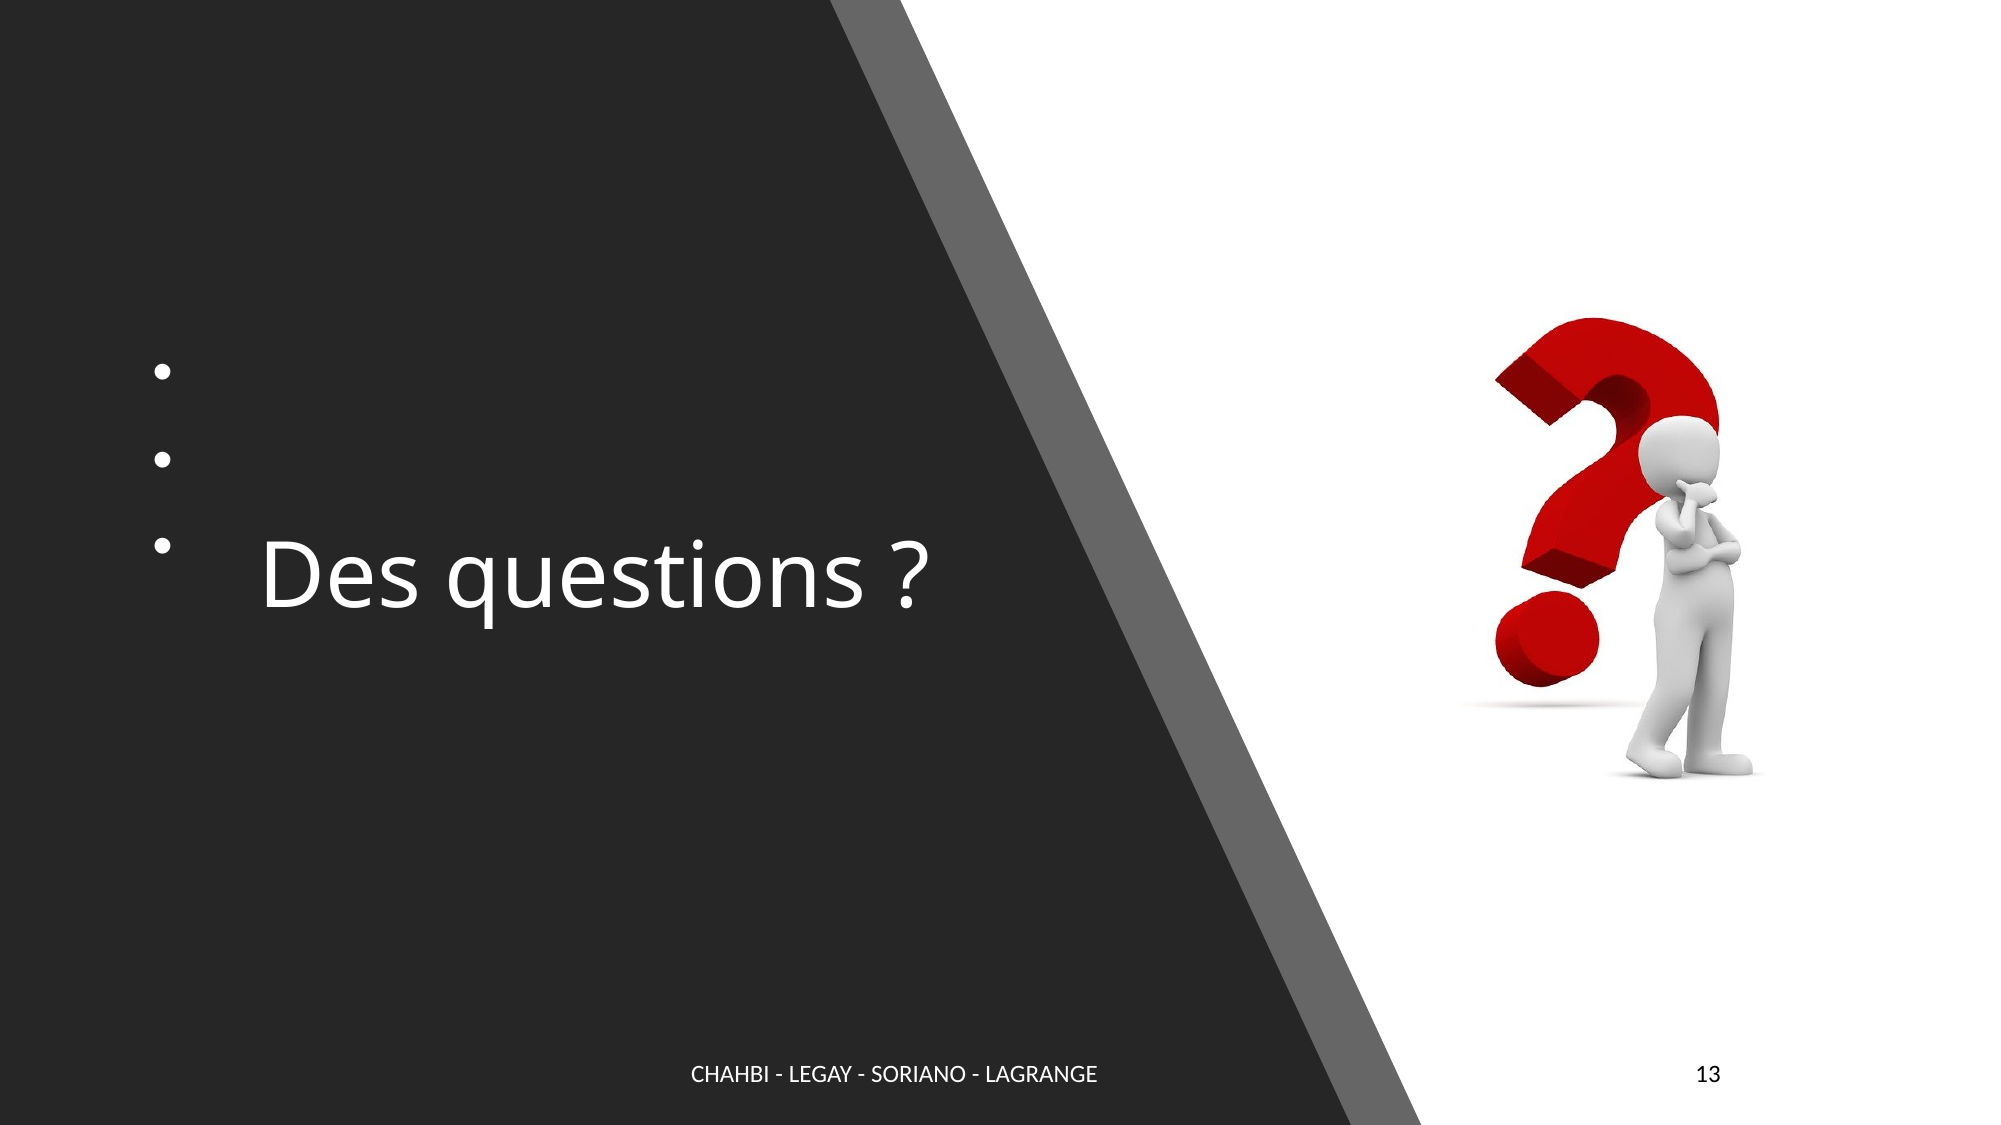

# Des questions ?
CHAHBI - LEGAY - SORIANO - LAGRANGE